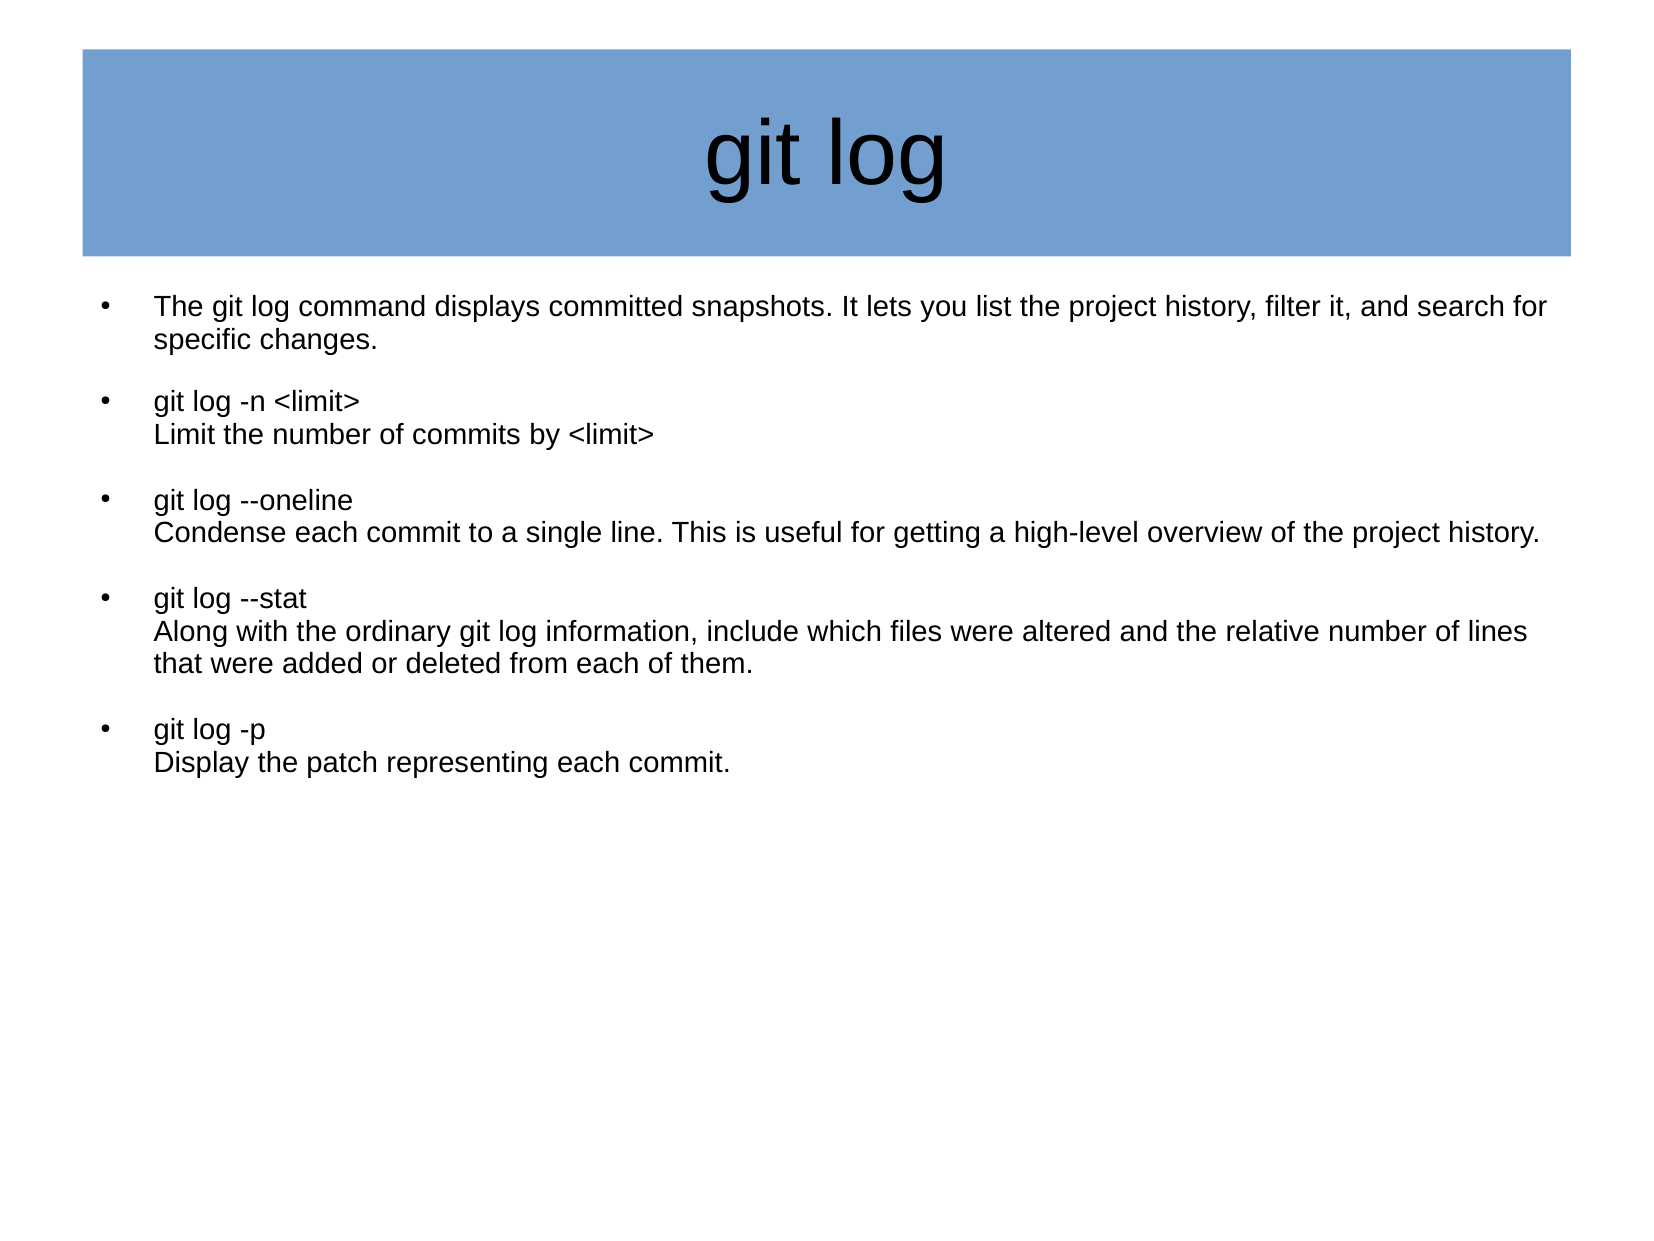

# git log
The git log command displays committed snapshots. It lets you list the project history, filter it, and search for specific changes.
git log -n <limit>
Limit the number of commits by <limit>
git log --oneline
Condense each commit to a single line. This is useful for getting a high-level overview of the project history.
git log --stat
Along with the ordinary git log information, include which files were altered and the relative number of lines that were added or deleted from each of them.
git log -p
Display the patch representing each commit.